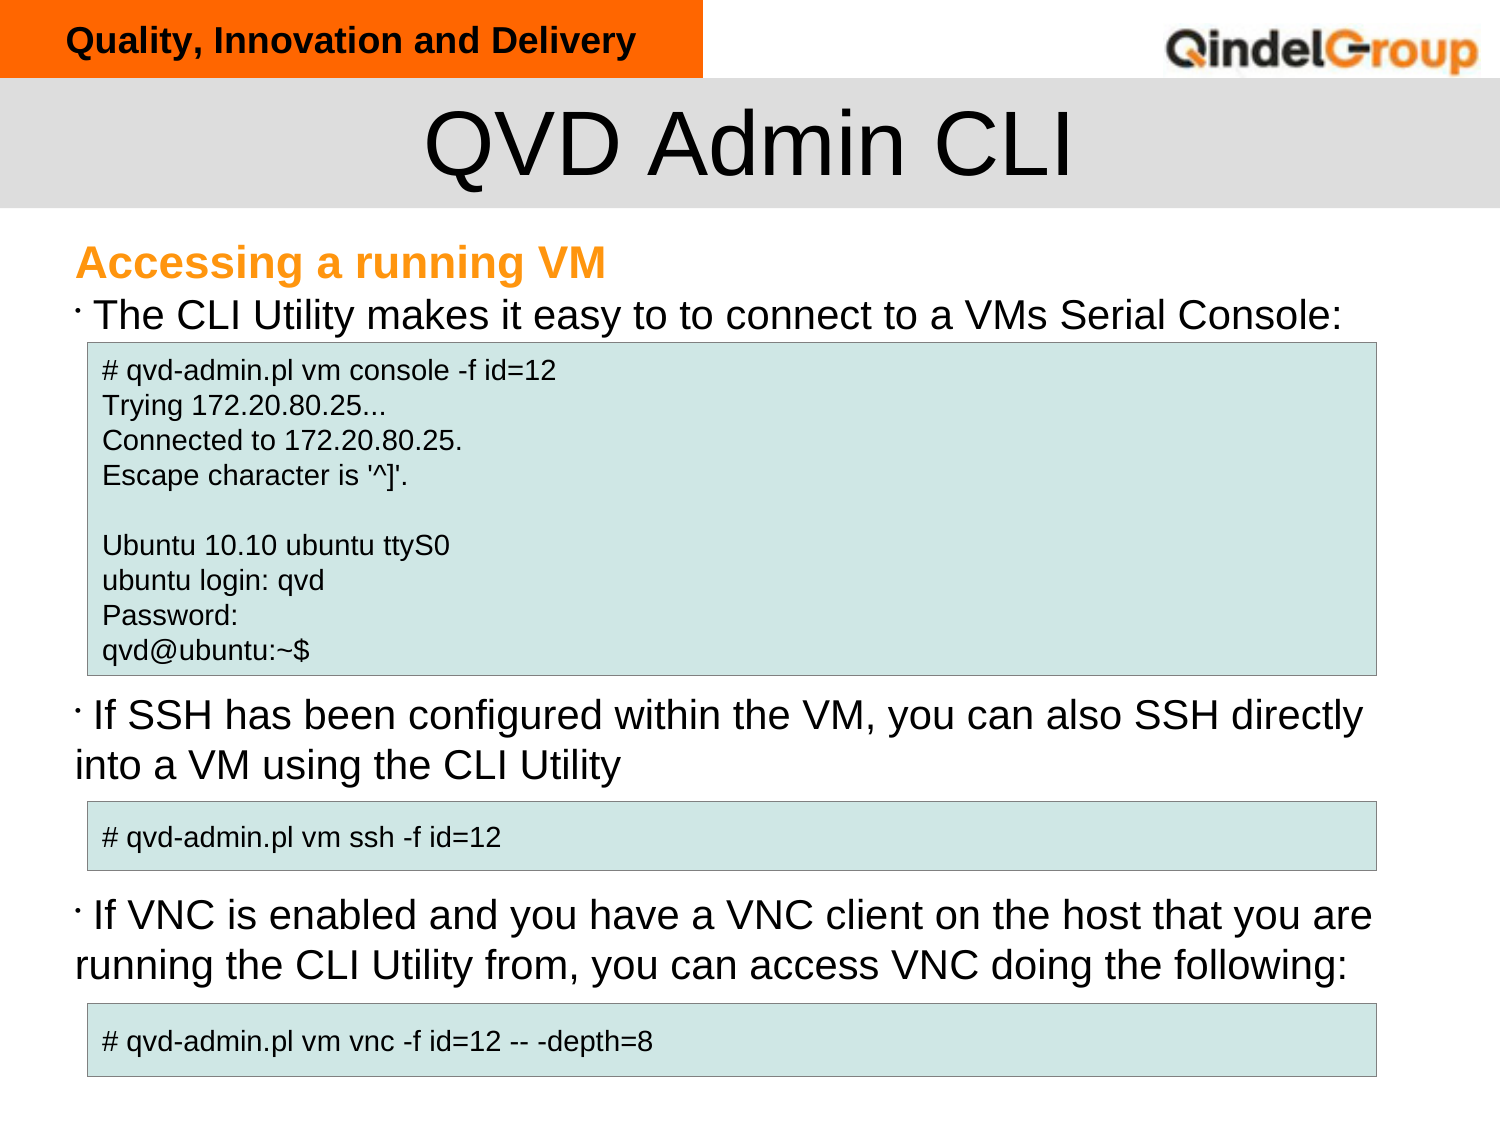

# QVD Admin CLI
Accessing a running VM
 The CLI Utility makes it easy to to connect to a VMs Serial Console:
 If SSH has been configured within the VM, you can also SSH directly into a VM using the CLI Utility
 If VNC is enabled and you have a VNC client on the host that you are running the CLI Utility from, you can access VNC doing the following:
# qvd-admin.pl vm console -f id=12
Trying 172.20.80.25...
Connected to 172.20.80.25.
Escape character is '^]'.
Ubuntu 10.10 ubuntu ttyS0
ubuntu login: qvd
Password:
qvd@ubuntu:~$
# qvd-admin.pl vm ssh -f id=12
# qvd-admin.pl vm vnc -f id=12 -- -depth=8